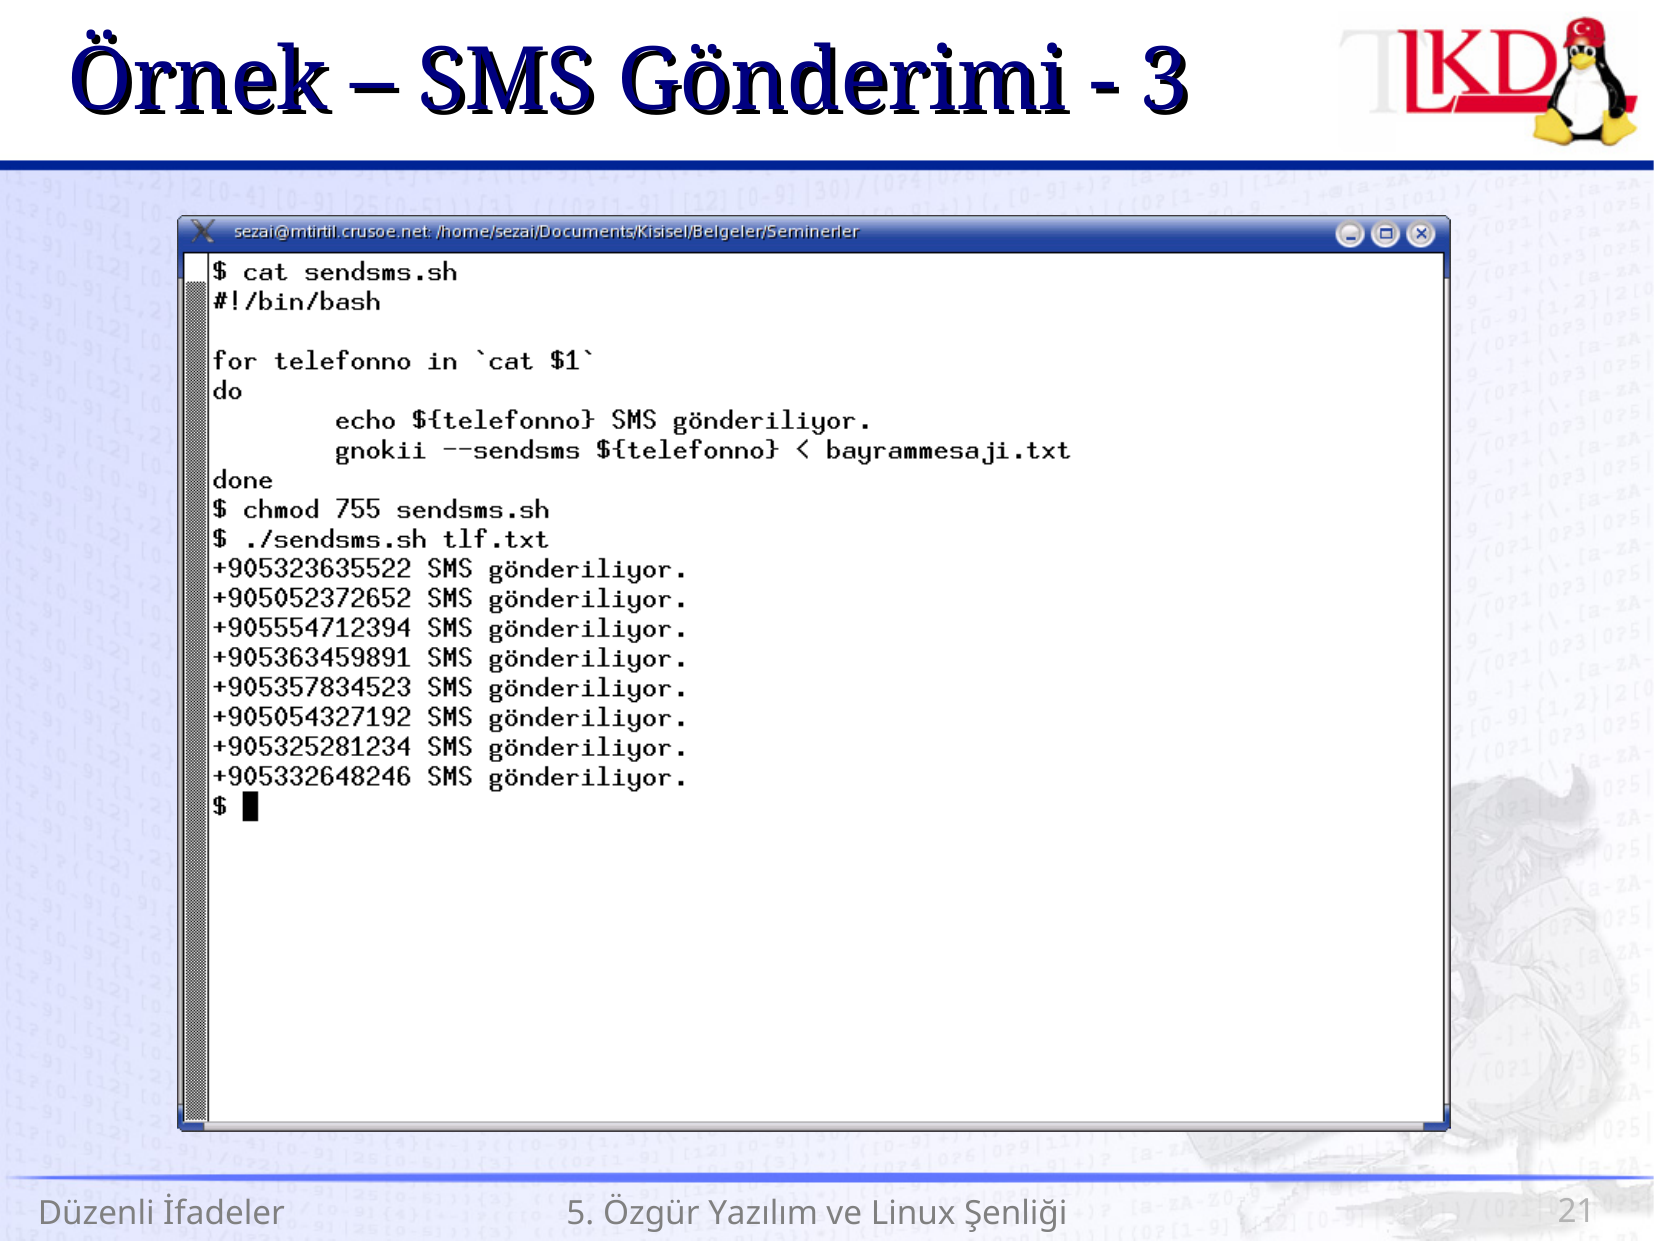

# Örnek – SMS Gönderimi - 3